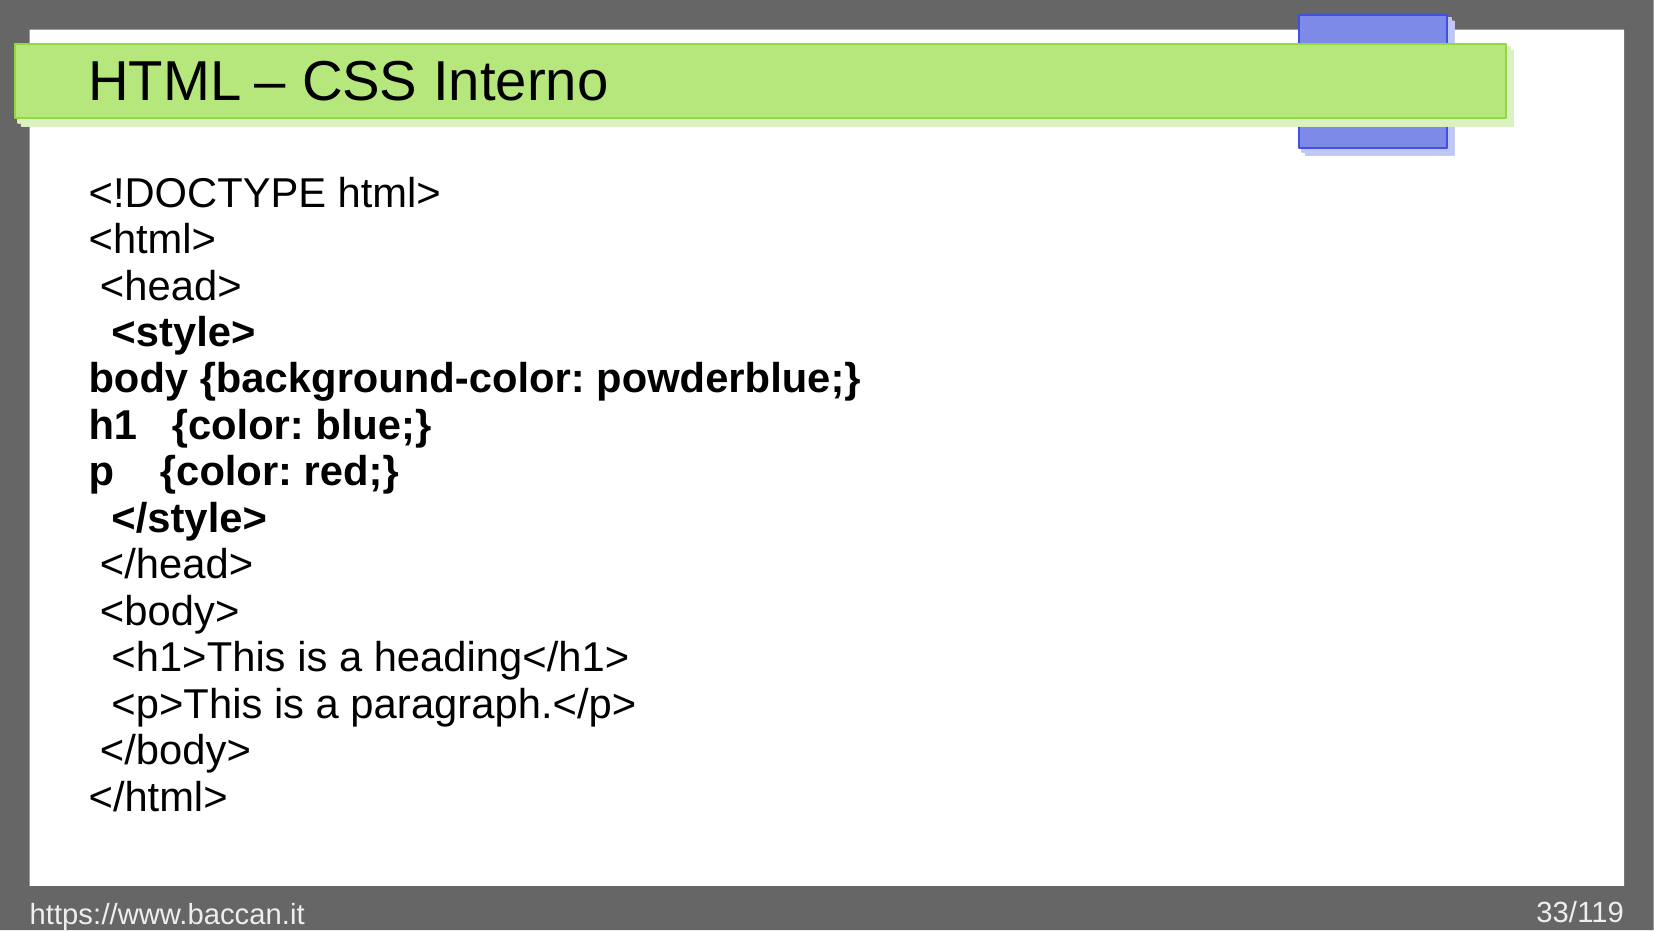

# HTML – CSS Interno
<!DOCTYPE html>
<html>
 <head>
 <style>
body {background-color: powderblue;}
h1 {color: blue;}
p {color: red;}
 </style>
 </head>
 <body>
 <h1>This is a heading</h1>
 <p>This is a paragraph.</p>
 </body>
</html>
33
https://www.baccan.it